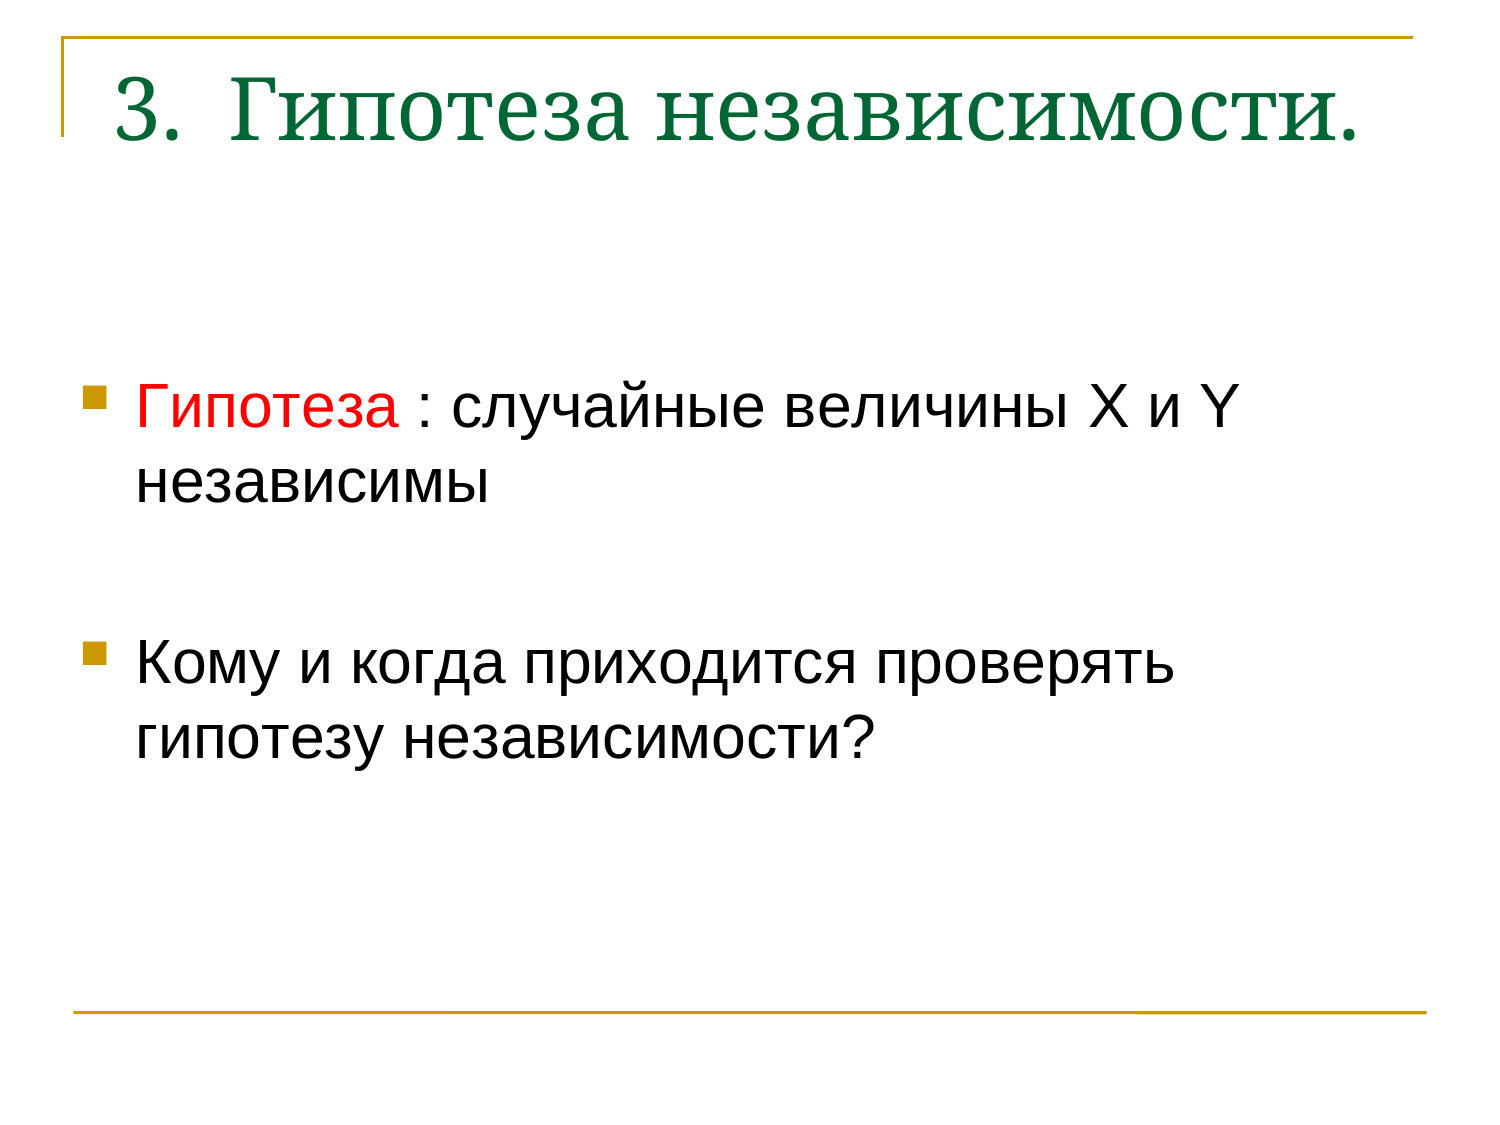

# 3. Гипотеза независимости.
Гипотеза : случайные величины X и Y независимы
Кому и когда приходится проверять гипотезу независимости?